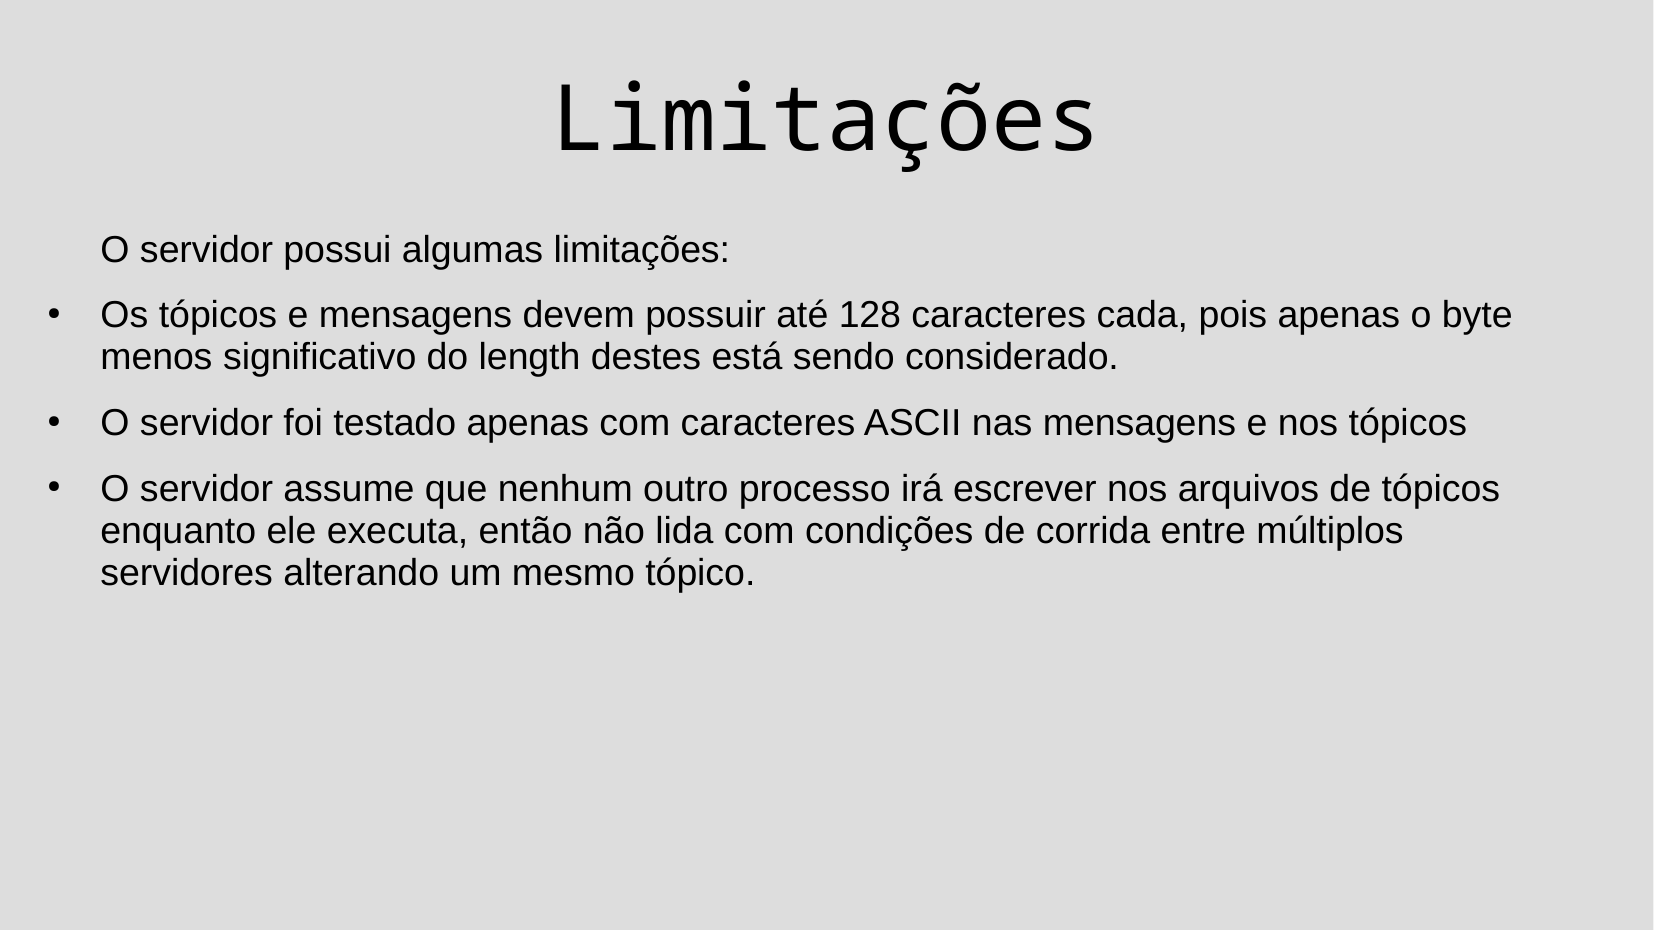

# Limitações
O servidor possui algumas limitações:
Os tópicos e mensagens devem possuir até 128 caracteres cada, pois apenas o byte menos significativo do length destes está sendo considerado.
O servidor foi testado apenas com caracteres ASCII nas mensagens e nos tópicos
O servidor assume que nenhum outro processo irá escrever nos arquivos de tópicos enquanto ele executa, então não lida com condições de corrida entre múltiplos servidores alterando um mesmo tópico.